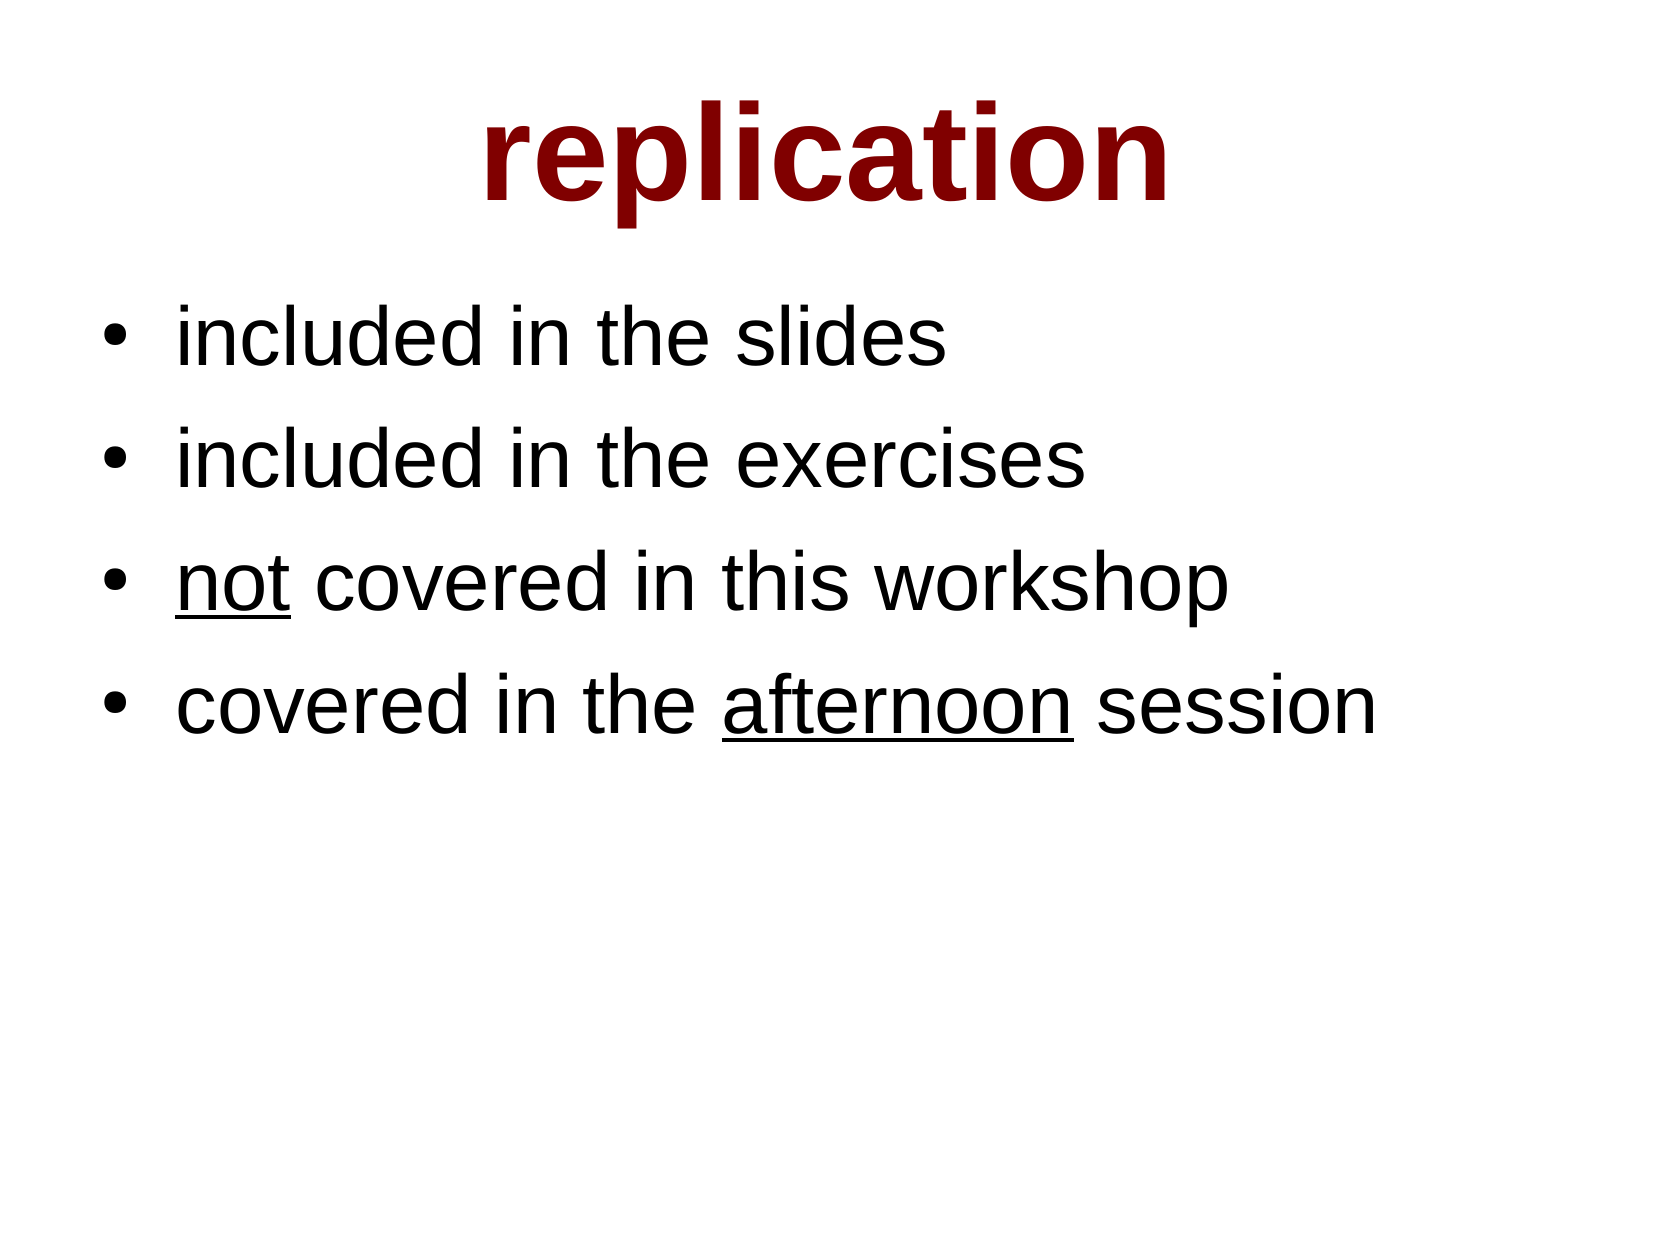

# replication
included in the slides
included in the exercises
not covered in this workshop
covered in the afternoon session